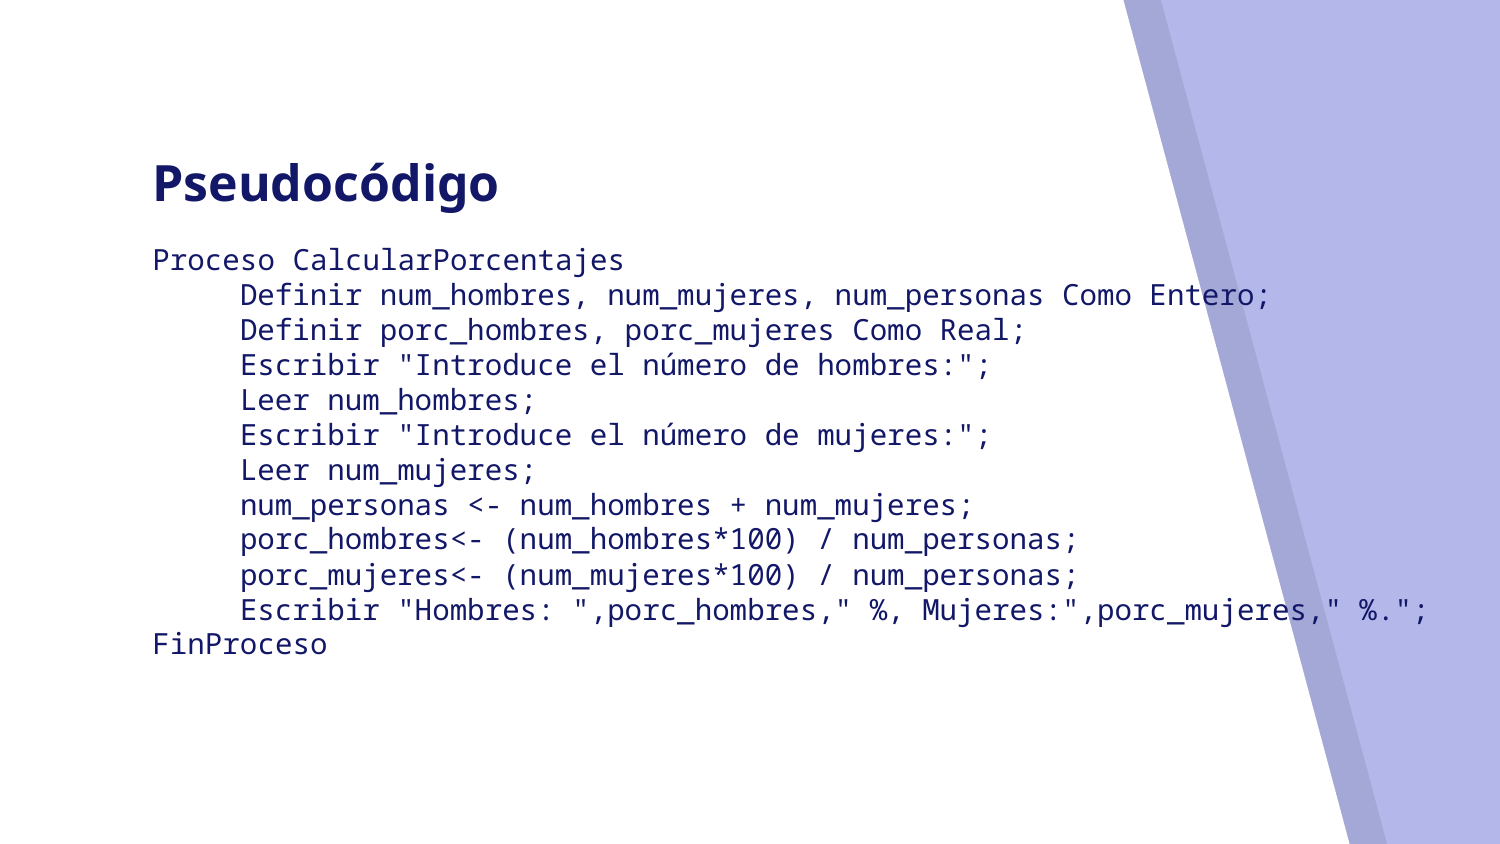

# Pseudocódigo
Proceso CalcularPorcentajes
 Definir num_hombres, num_mujeres, num_personas Como Entero;
 Definir porc_hombres, porc_mujeres Como Real;
 Escribir "Introduce el número de hombres:";
 Leer num_hombres;
 Escribir "Introduce el número de mujeres:";
 Leer num_mujeres;
 num_personas <- num_hombres + num_mujeres;
 porc_hombres<- (num_hombres*100) / num_personas;
 porc_mujeres<- (num_mujeres*100) / num_personas;
 Escribir "Hombres: ",porc_hombres," %, Mujeres:",porc_mujeres," %.";
FinProceso